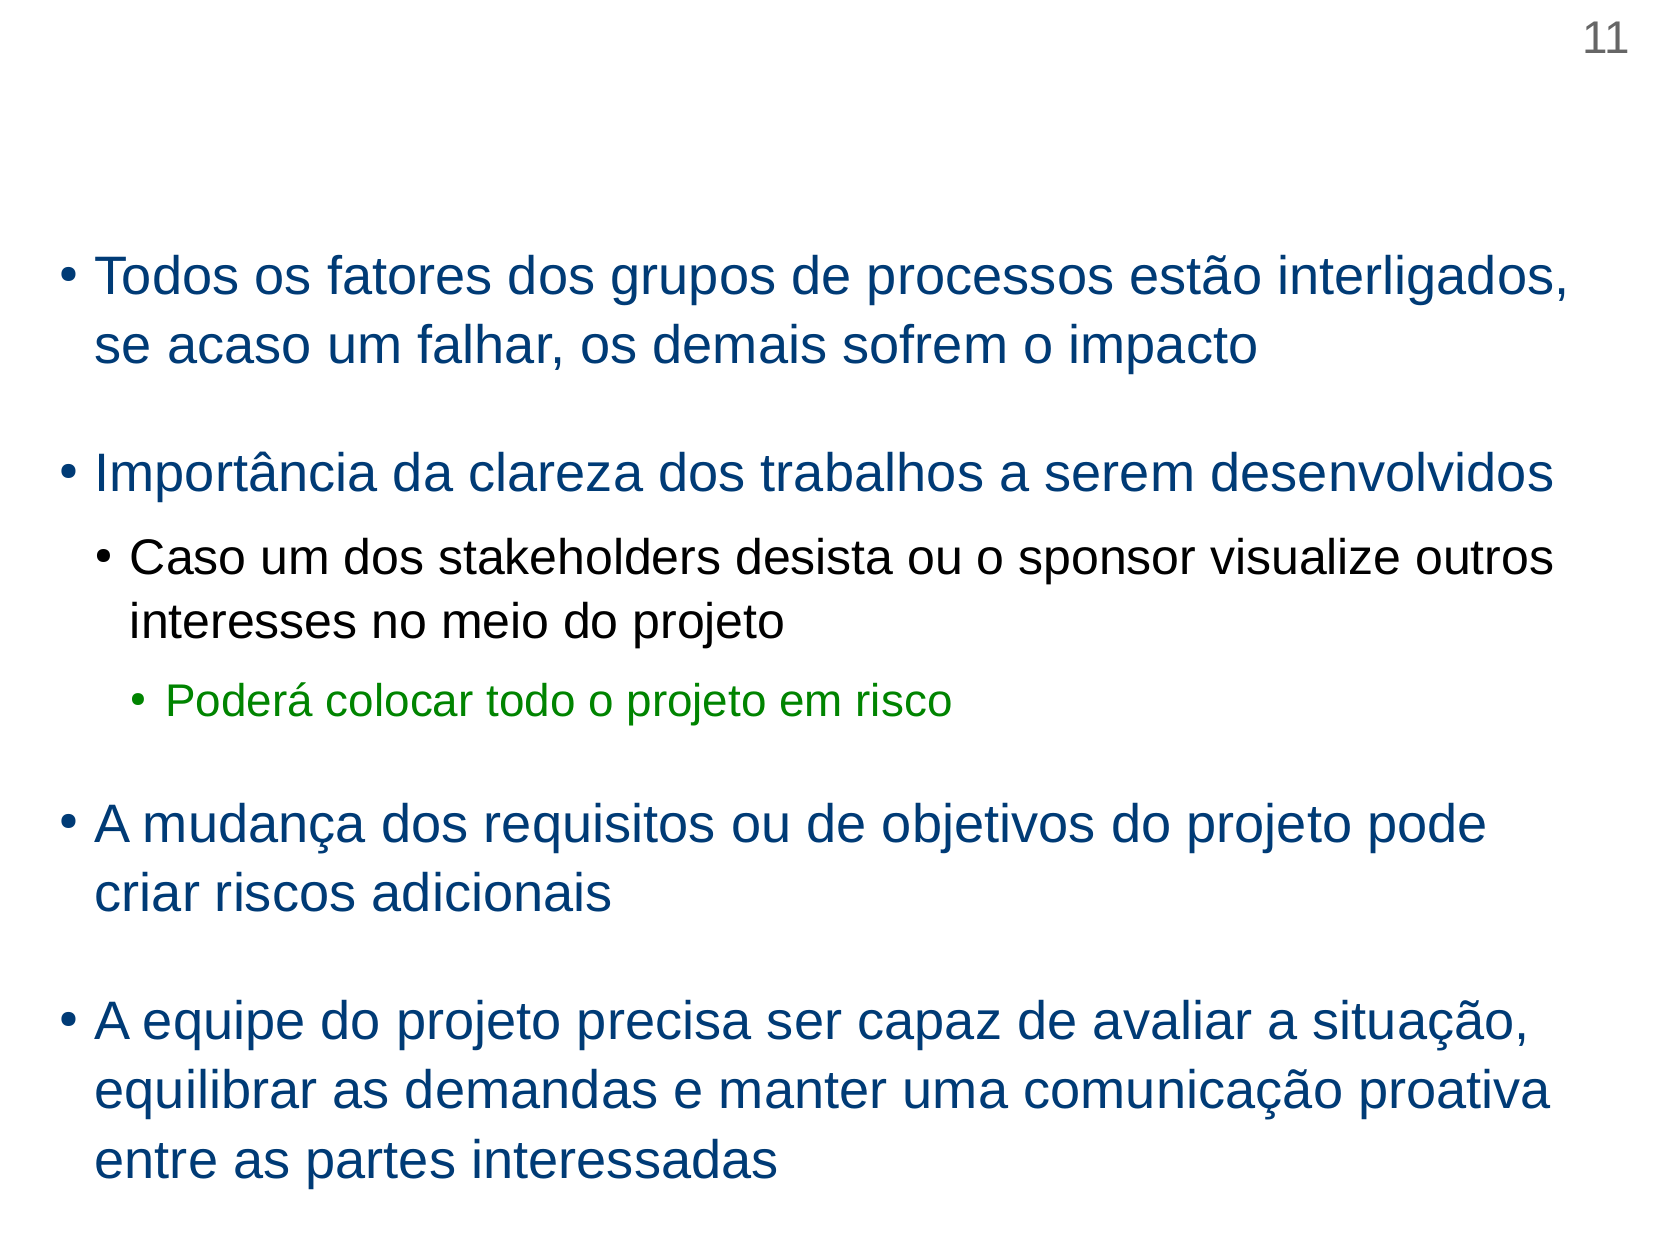

11
#
Todos os fatores dos grupos de processos estão interligados, se acaso um falhar, os demais sofrem o impacto
Importância da clareza dos trabalhos a serem desenvolvidos
Caso um dos stakeholders desista ou o sponsor visualize outros interesses no meio do projeto
Poderá colocar todo o projeto em risco
A mudança dos requisitos ou de objetivos do projeto pode criar riscos adicionais
A equipe do projeto precisa ser capaz de avaliar a situação, equilibrar as demandas e manter uma comunicação proativa entre as partes interessadas